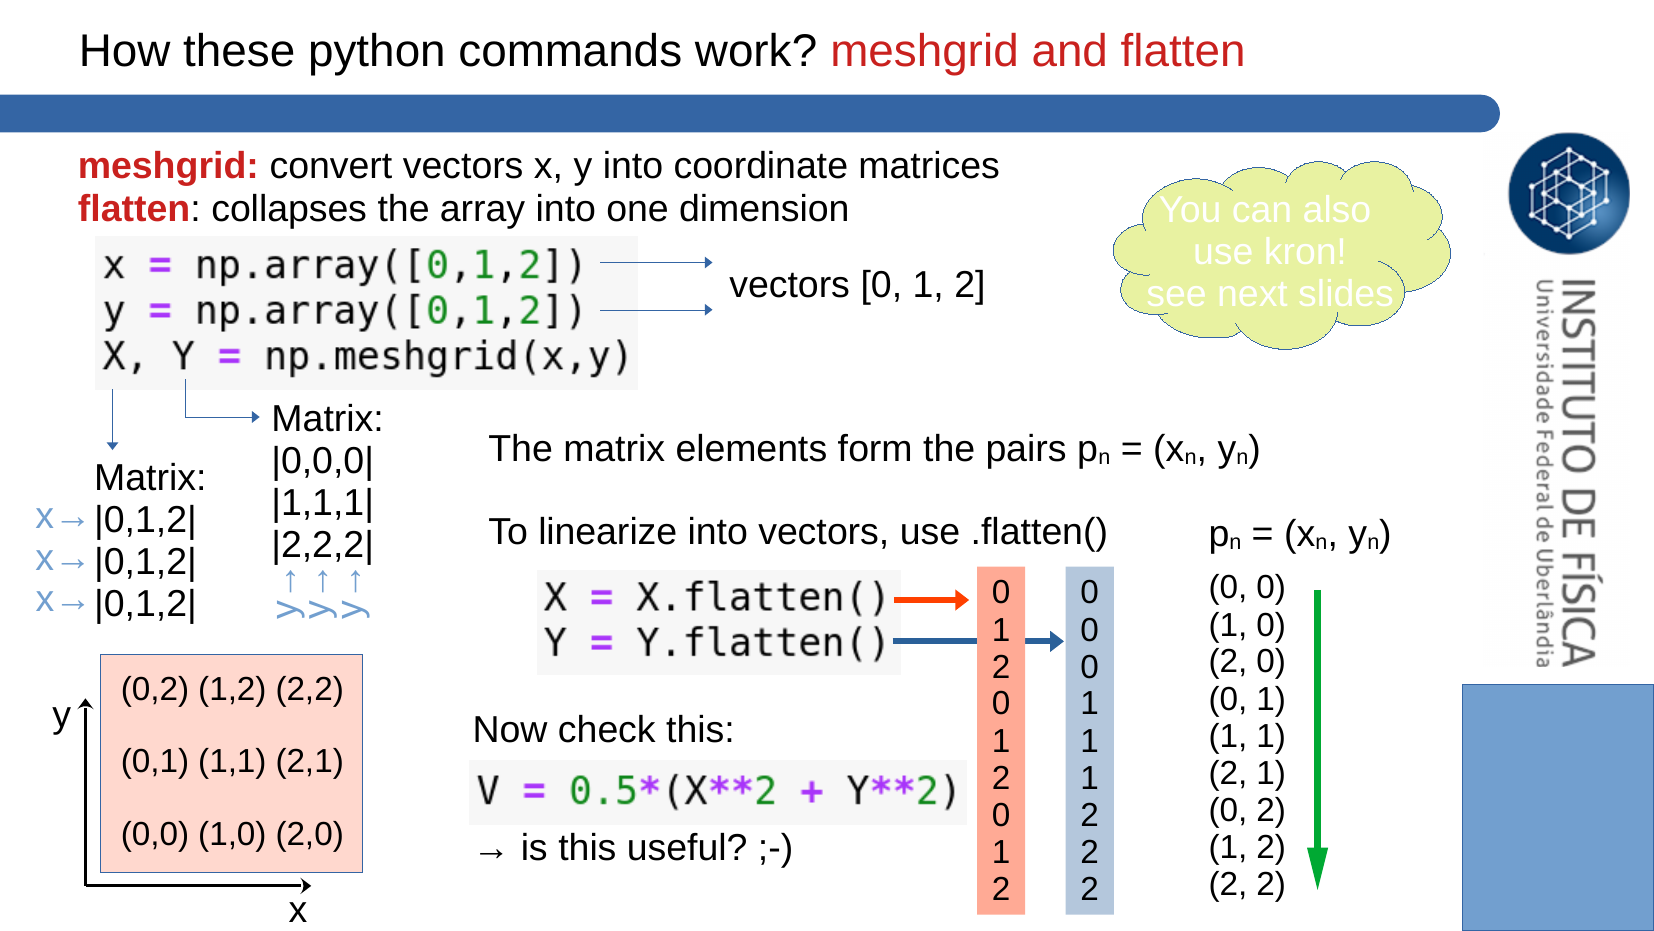

# How these python commands work? meshgrid and flatten
meshgrid: convert vectors x, y into coordinate matrices
flatten: collapses the array into one dimension
You can also
use kron!
see next slides
vectors [0, 1, 2]
Matrix:
|0,0,0|
|1,1,1|
|2,2,2|
y→
y→
y→
Matrix:
|0,1,2|
|0,1,2|
|0,1,2|
x→
x→
x→
The matrix elements form the pairs pn = (xn, yn)
To linearize into vectors, use .flatten()
pn = (xn, yn)
(0, 0)
(1, 0)
(2, 0)
(0, 1)
(1, 1)
(2, 1)
(0, 2)
(1, 2)
(2, 2)
0
0
0
1
1
1
2
2
2
0
1
2
0
1
2
0
1
2
(0,2) (1,2) (2,2)
(0,1) (1,1) (2,1)
(0,0) (1,0) (2,0)
y
x
Now check this:
→ is this useful? ;-)